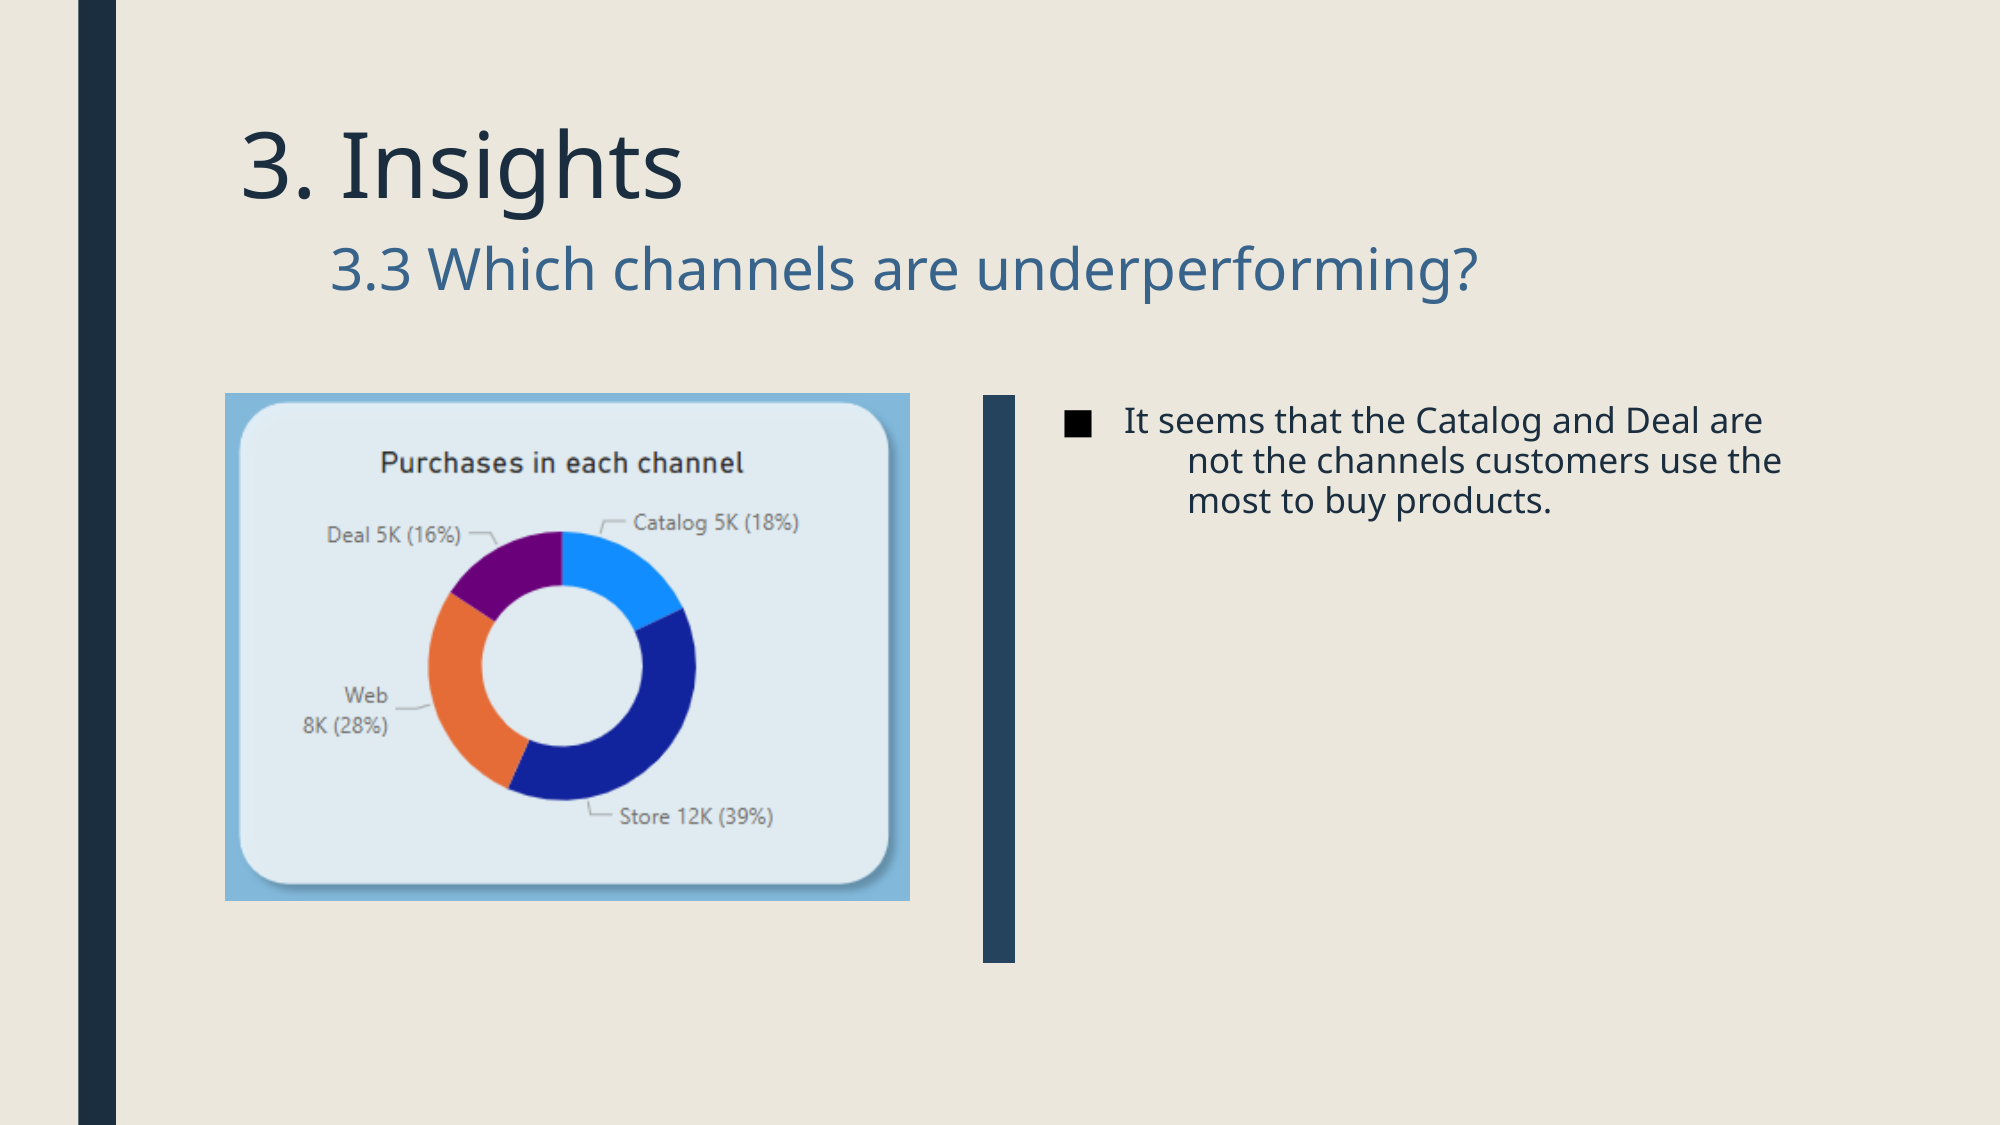

# 3. Insights
3.3 Which channels are underperforming?
It seems that the Catalog and Deal are not the channels customers use the most to buy products.